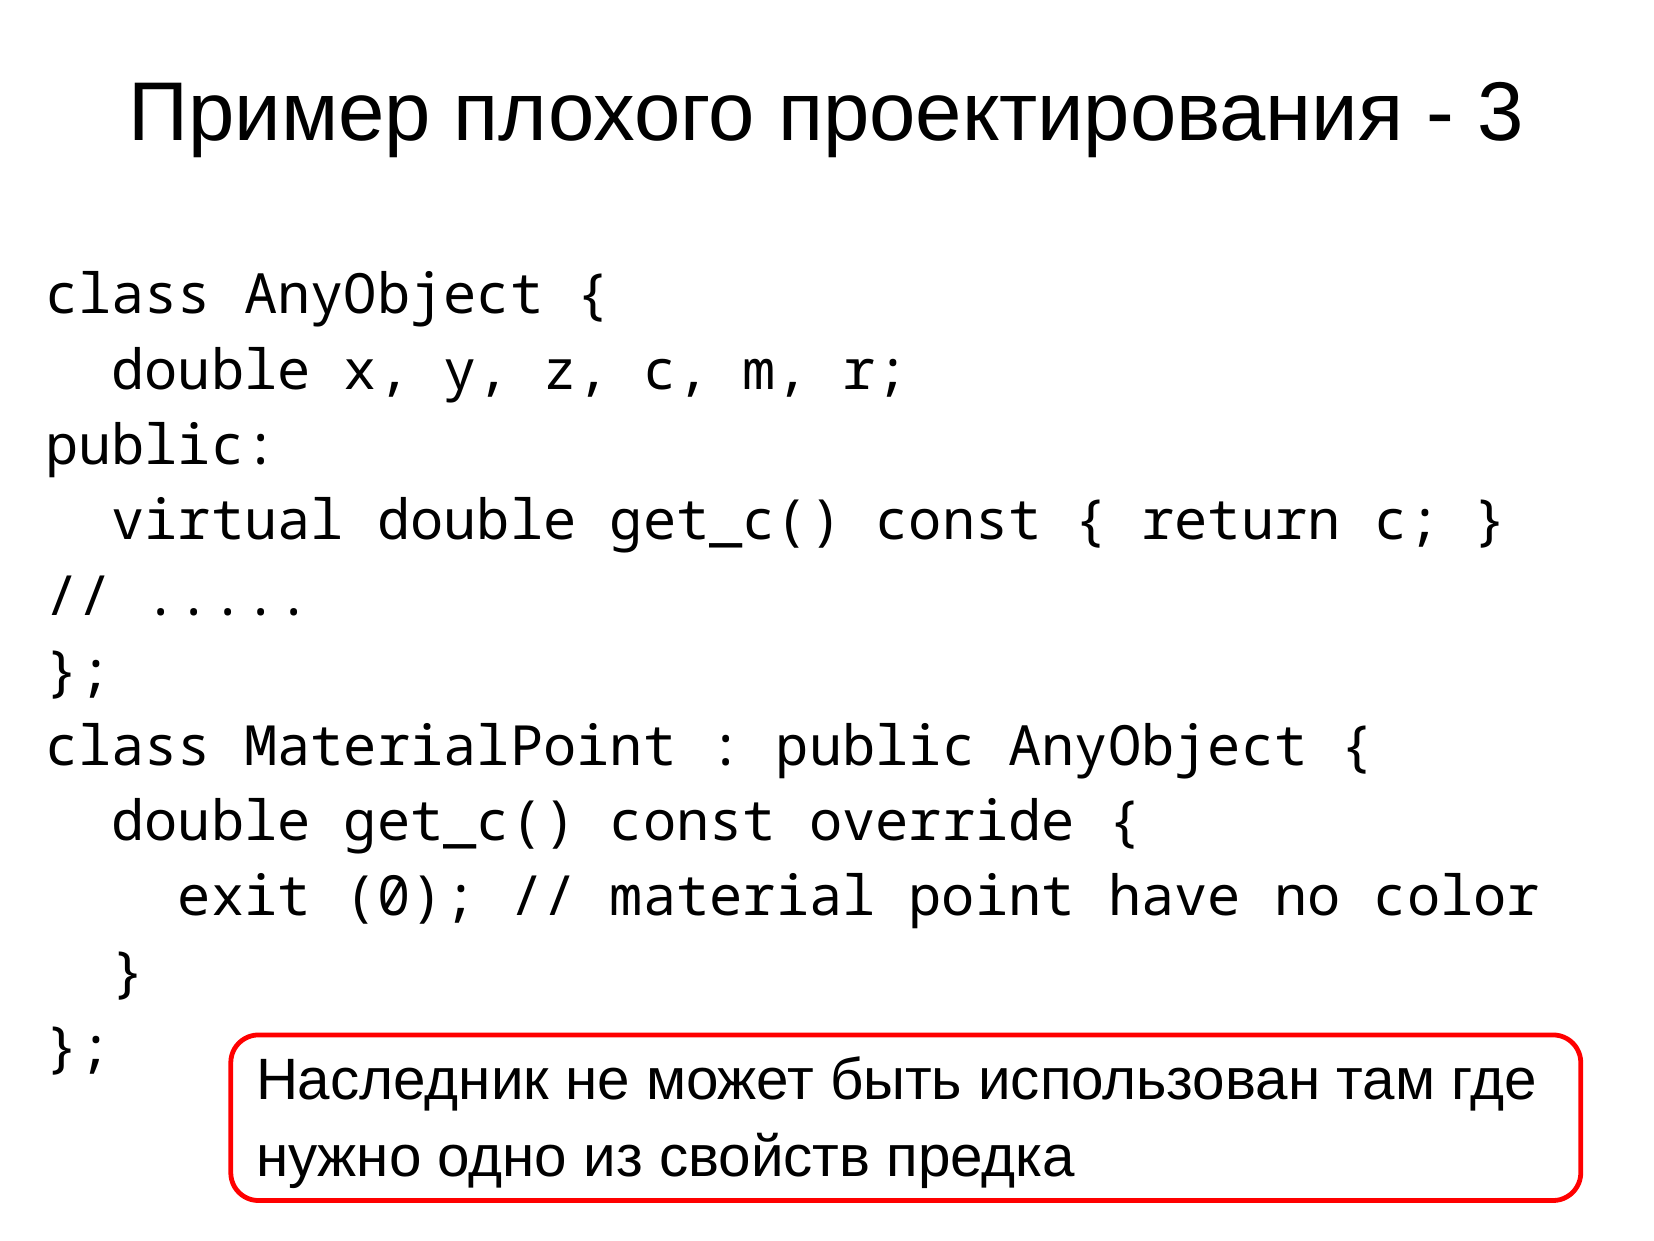

# Пример плохого проектирования - 3
class AnyObject {
 double x, y, z, c, m, r;
public:
 virtual double get_c() const { return c; }
// .....
};
class MaterialPoint : public AnyObject {
 double get_c() const override {
 exit (0); // material point have no color
 }
};
Наследник не может быть использован там где
нужно одно из свойств предка